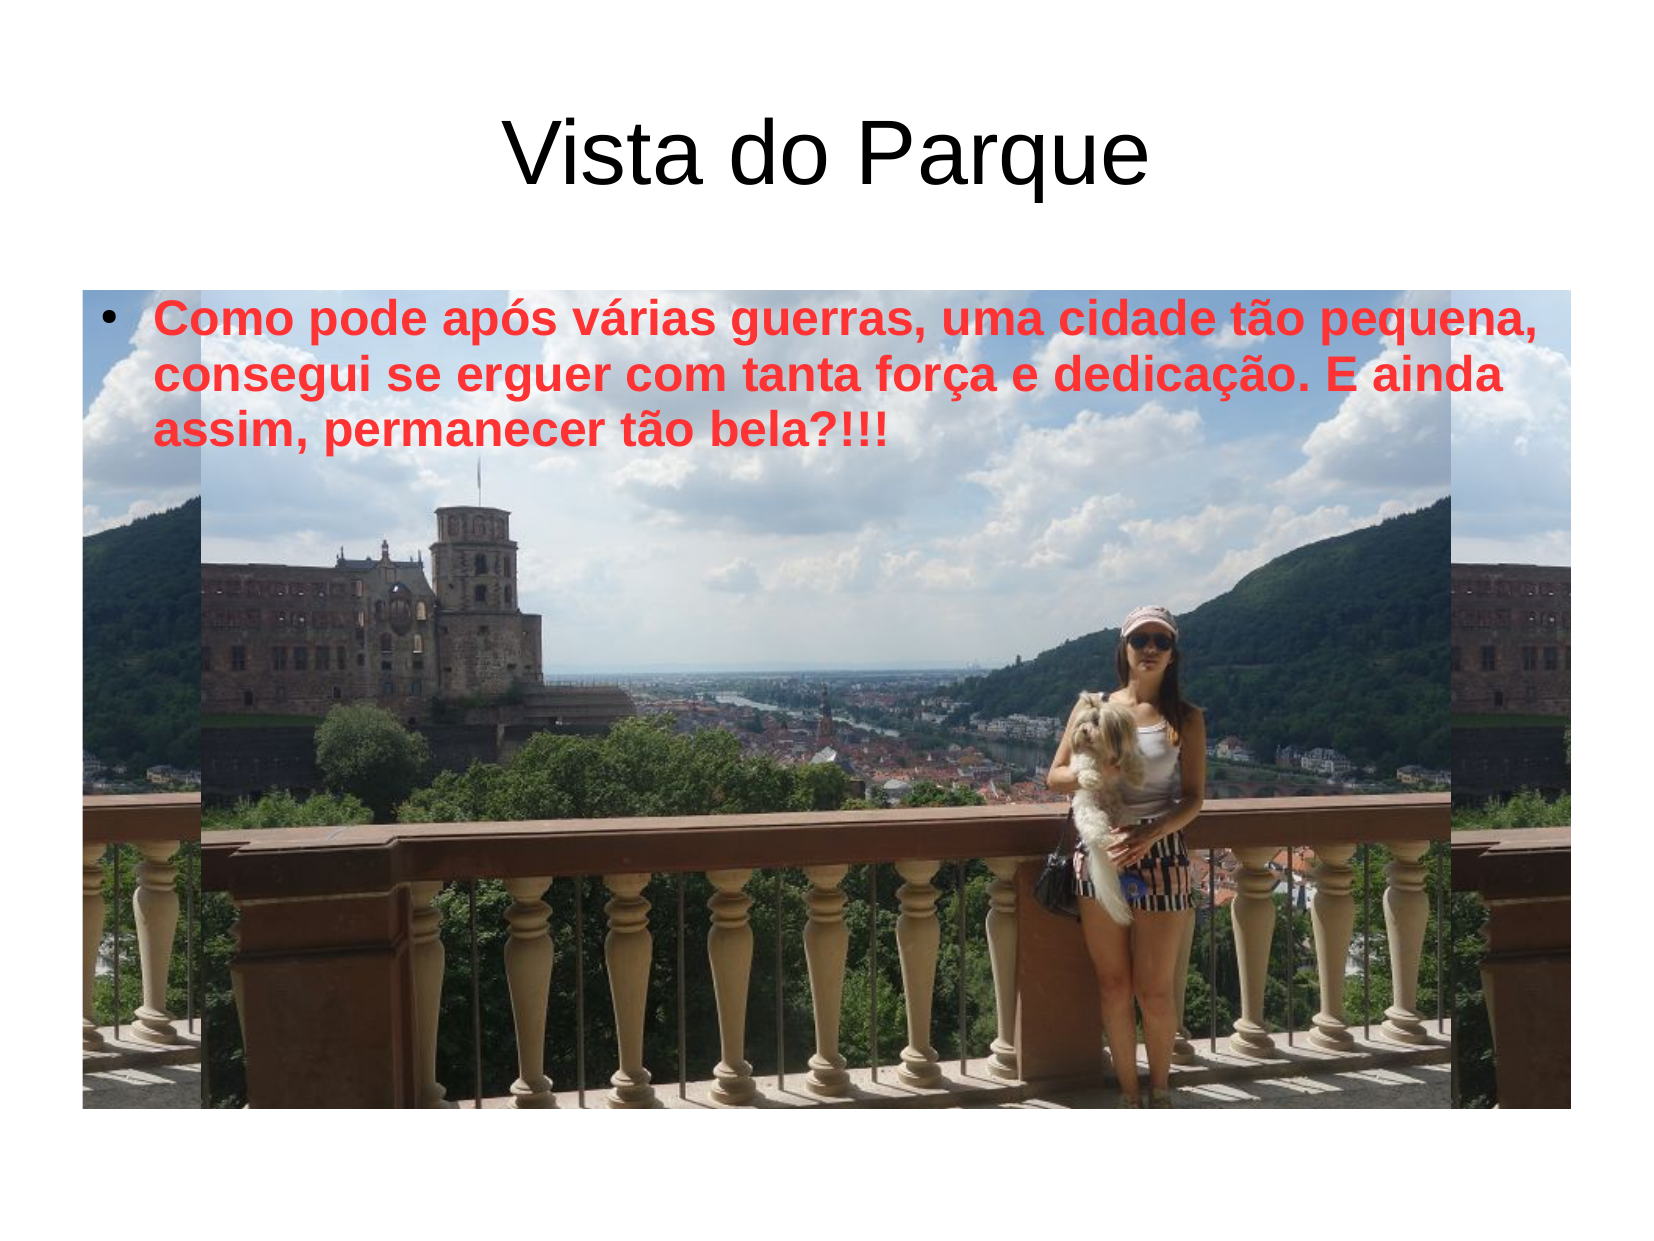

# Vista do Parque
Como pode após várias guerras, uma cidade tão pequena, consegui se erguer com tanta força e dedicação. E ainda assim, permanecer tão bela?!!!